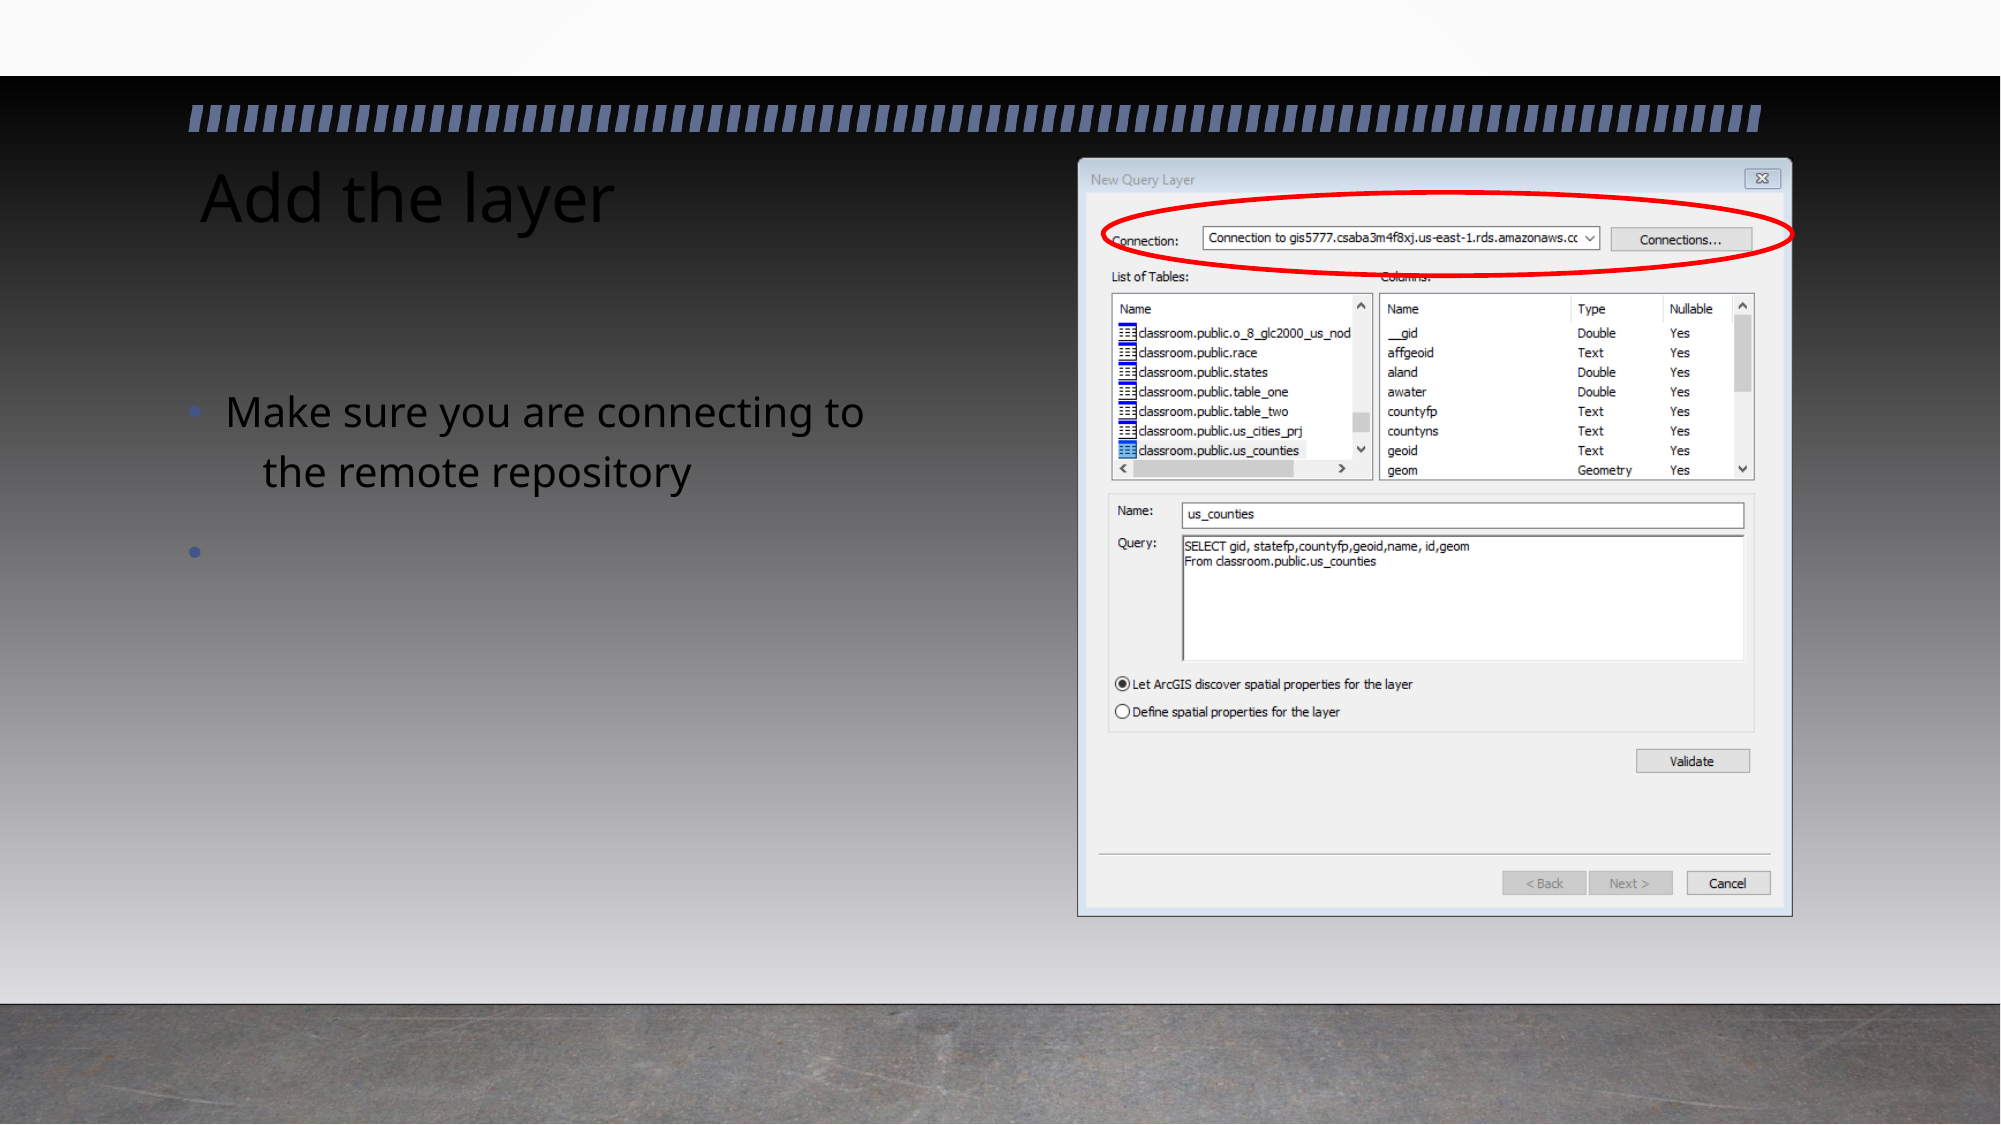

# Add the layer
Make sure you are connecting to the remote repository